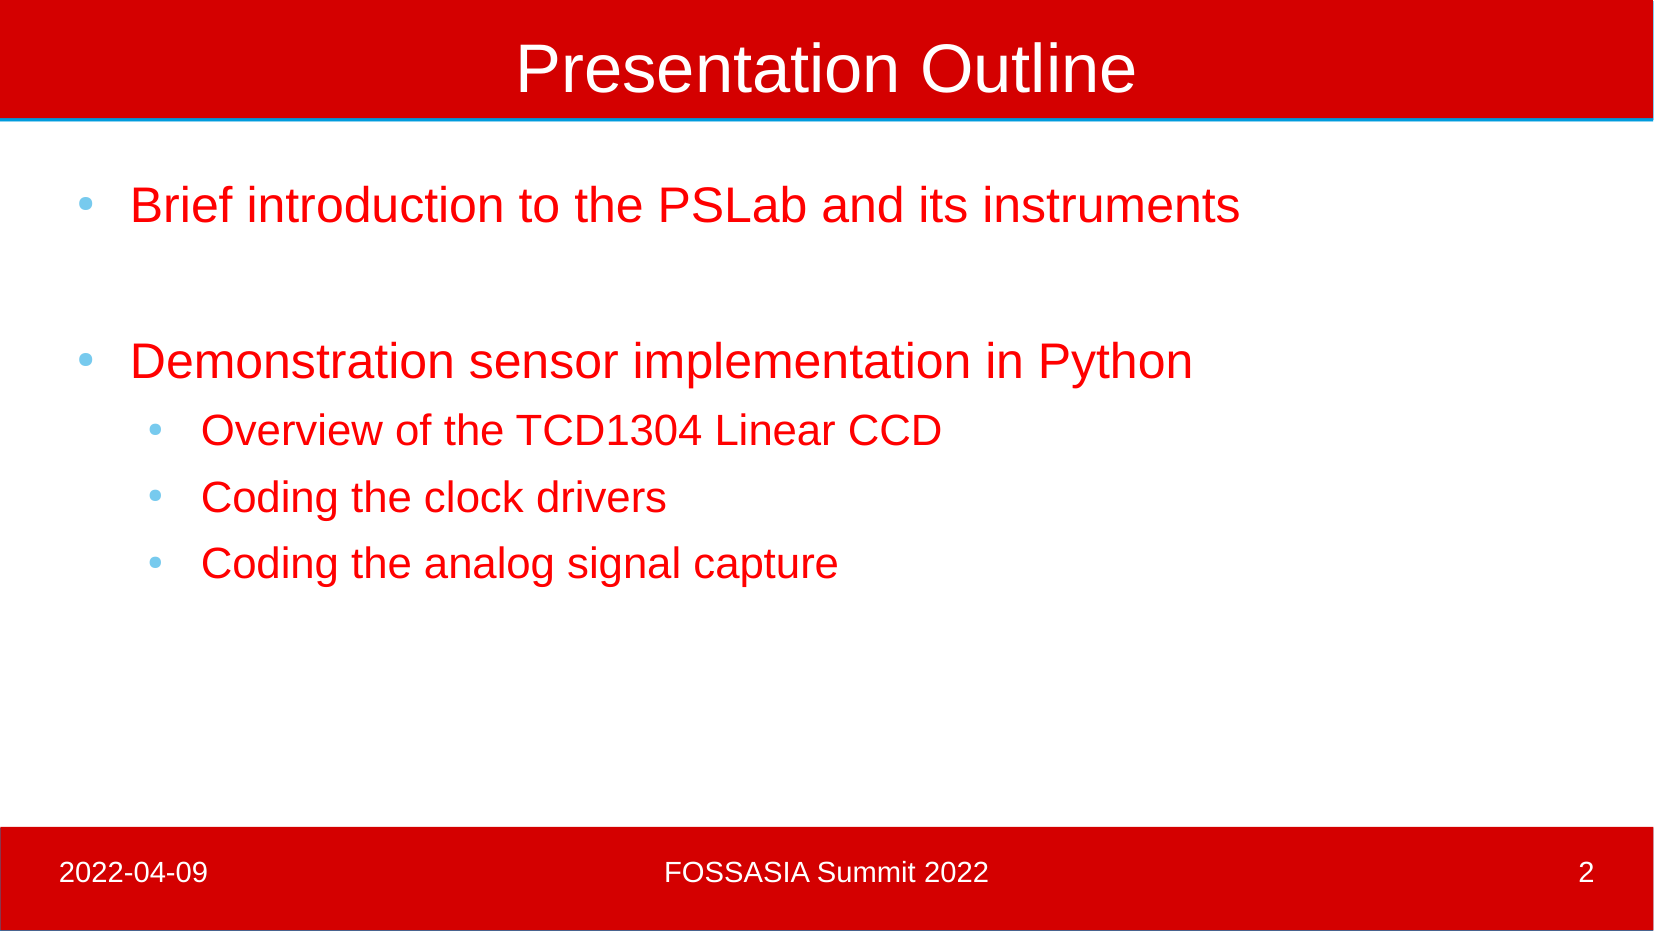

Presentation Outline
# Brief introduction to the PSLab and its instruments
Demonstration sensor implementation in Python
Overview of the TCD1304 Linear CCD
Coding the clock drivers
Coding the analog signal capture
2